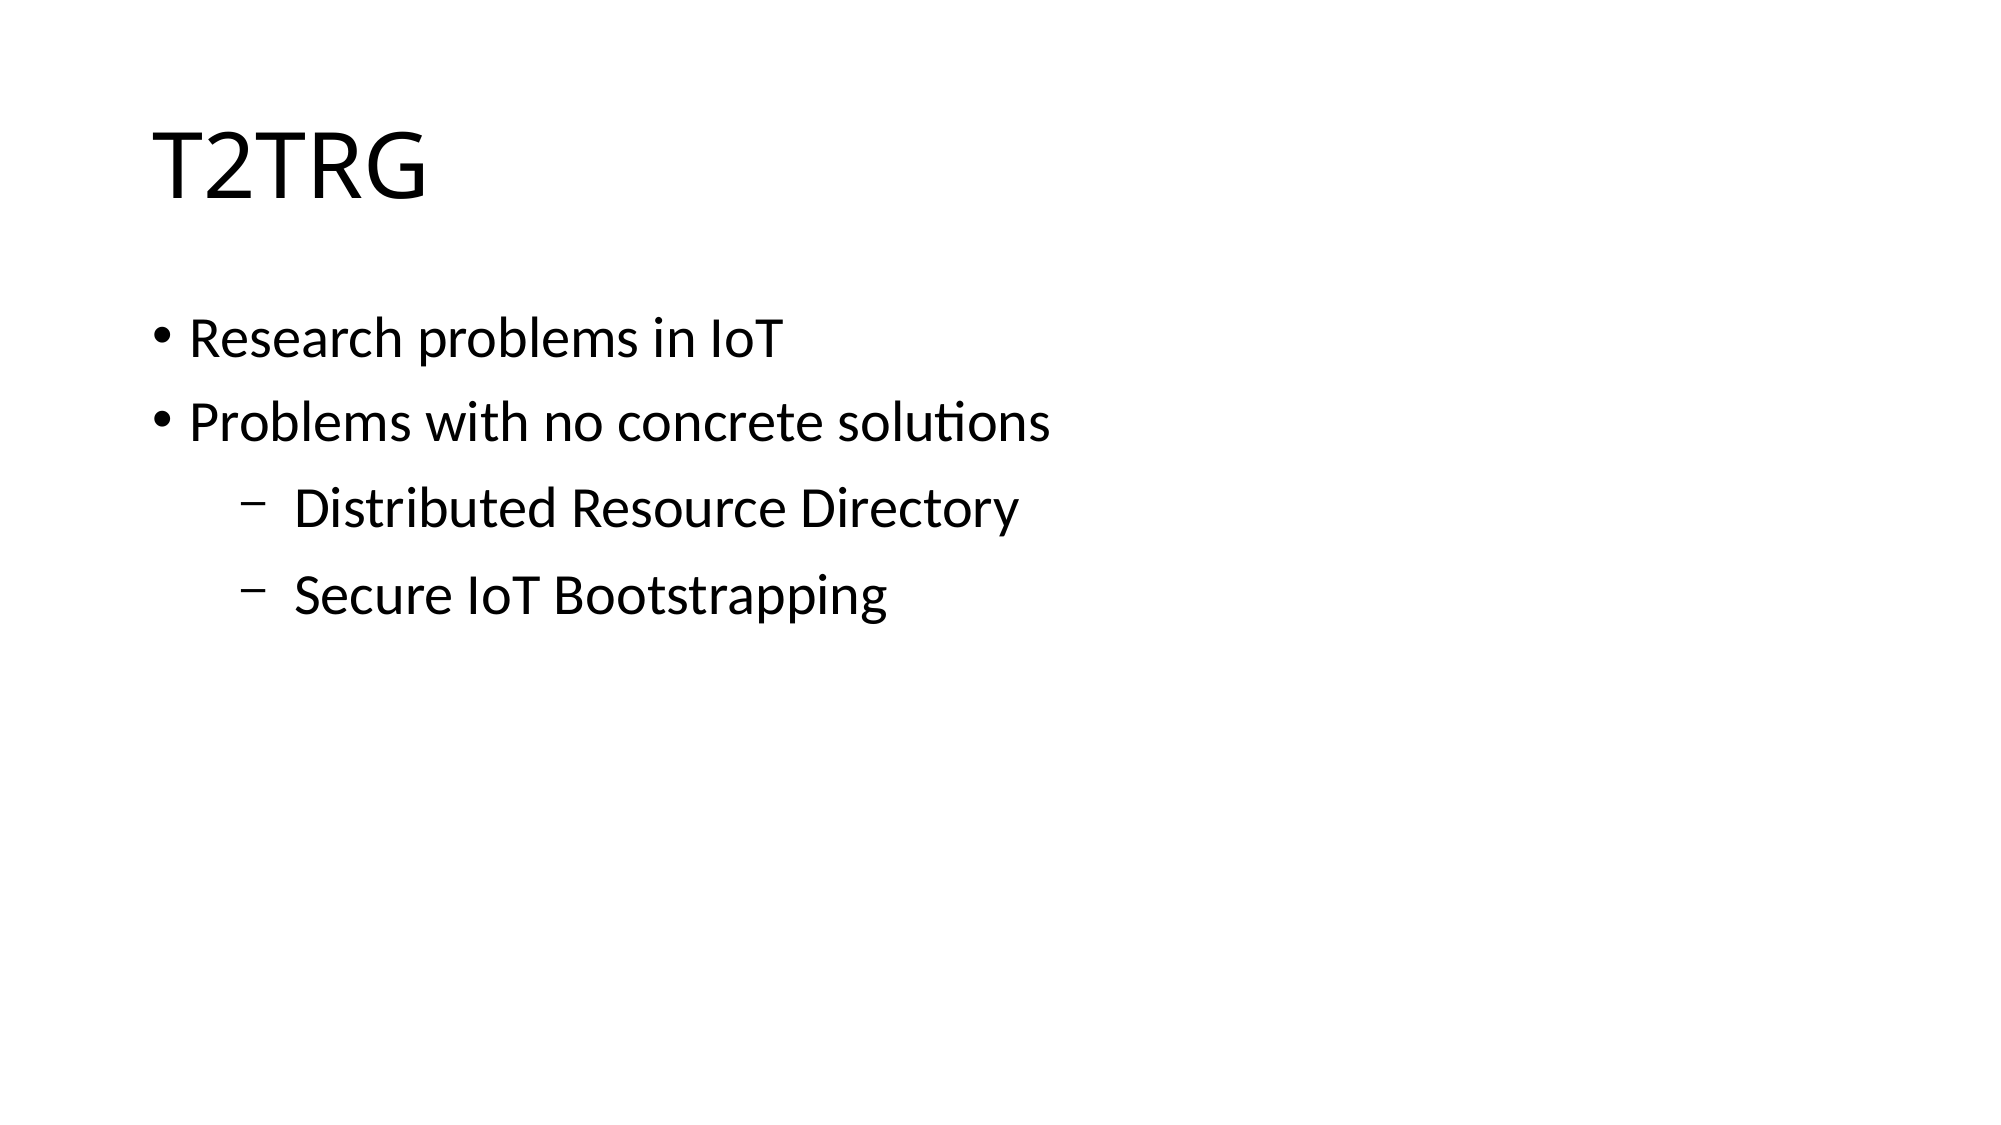

# T2TRG
Research problems in IoT
Problems with no concrete solutions
Distributed Resource Directory
Secure IoT Bootstrapping